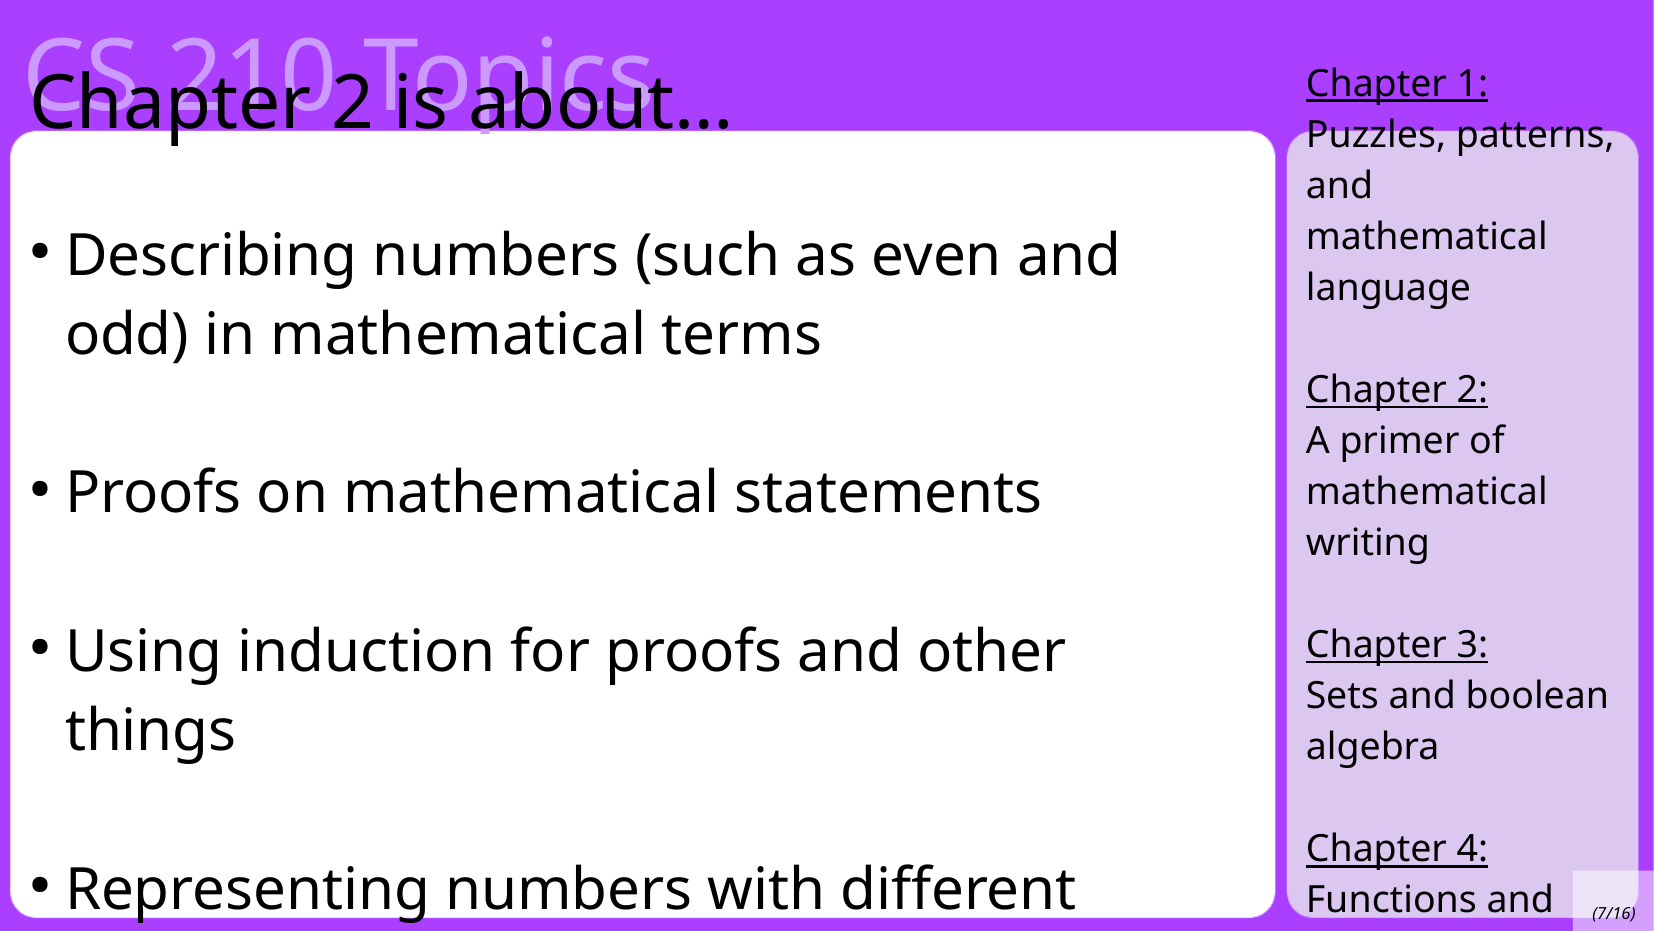

# CS 210 Topics
Chapter 2 is about…
Describing numbers (such as even and odd) in mathematical terms
Proofs on mathematical statements
Using induction for proofs and other things
Representing numbers with different number systems, such as binary
Chapter 1:
Puzzles, patterns, and mathematical language
Chapter 2:
A primer of mathematical writing
Chapter 3:
Sets and boolean algebra
Chapter 4: Functions and relations